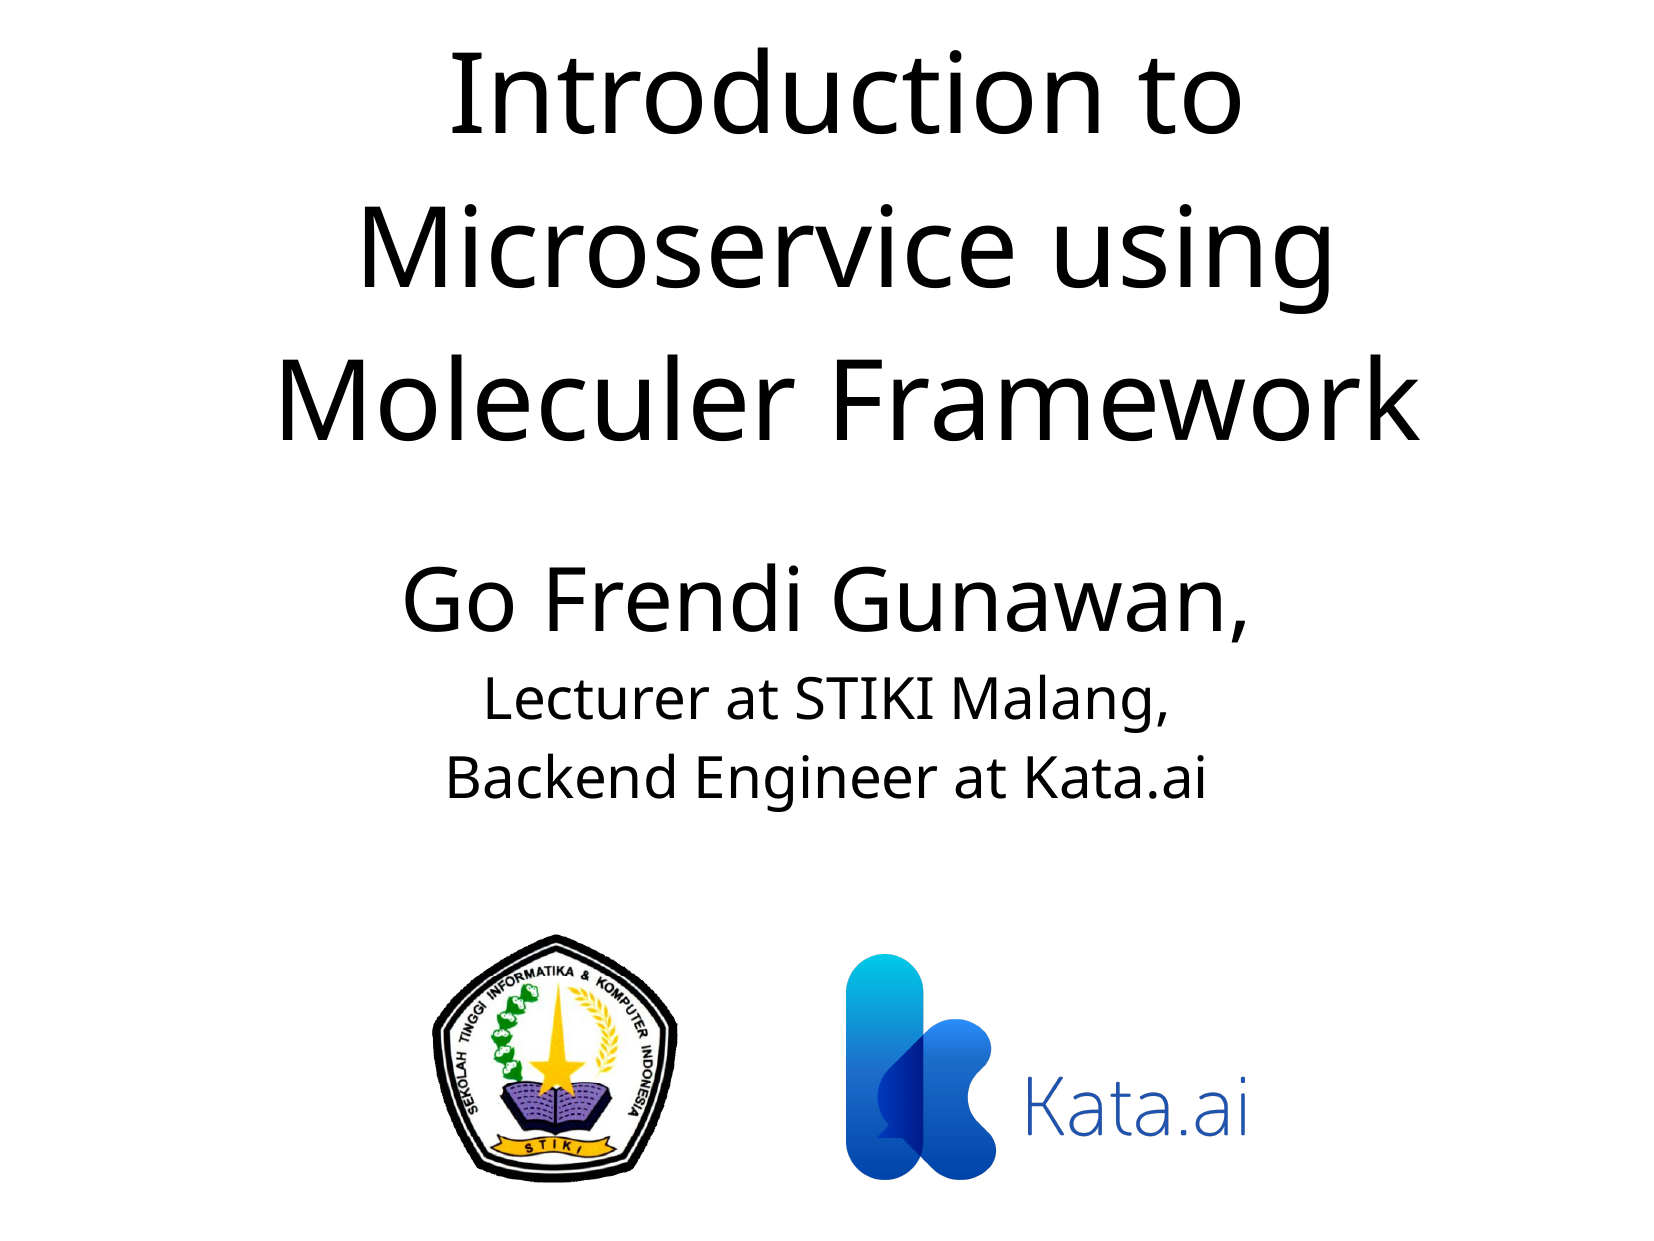

# Introduction to Microservice using Moleculer Framework
Go Frendi Gunawan,
Lecturer at STIKI Malang,
Backend Engineer at Kata.ai